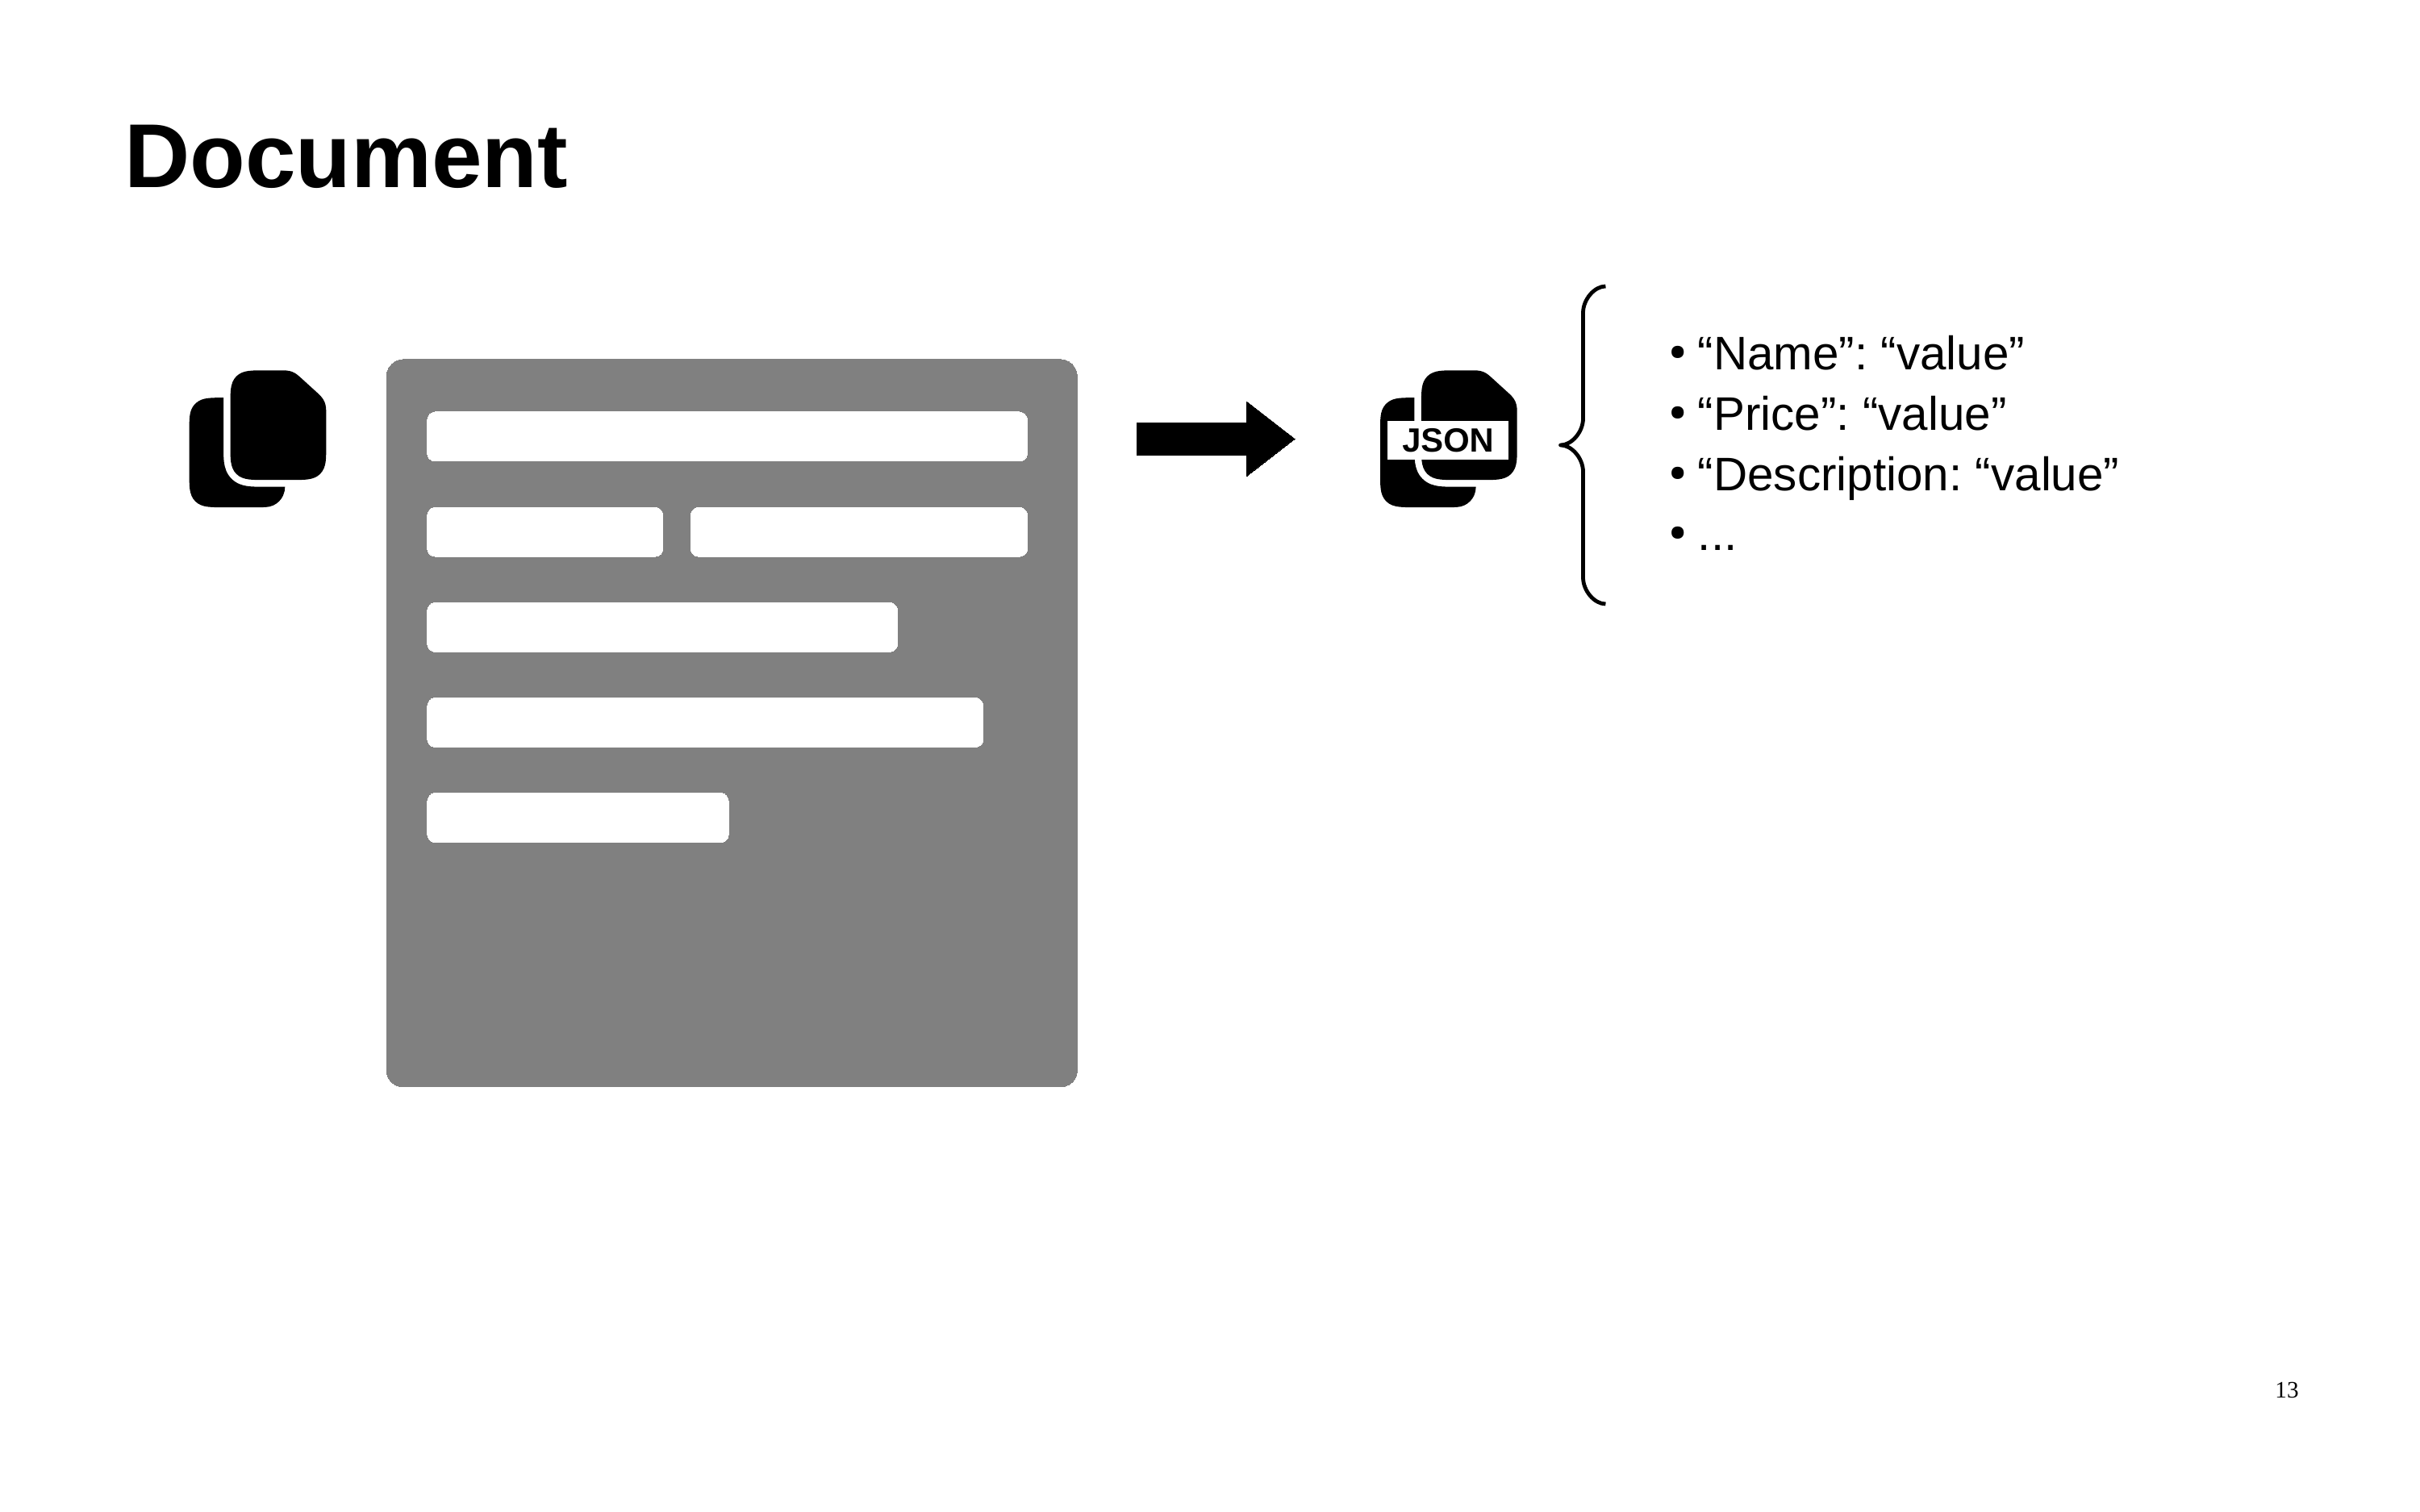

Document
“Name”: “value”
“Price”: “value”
“Description: “value”
...
JSON
13